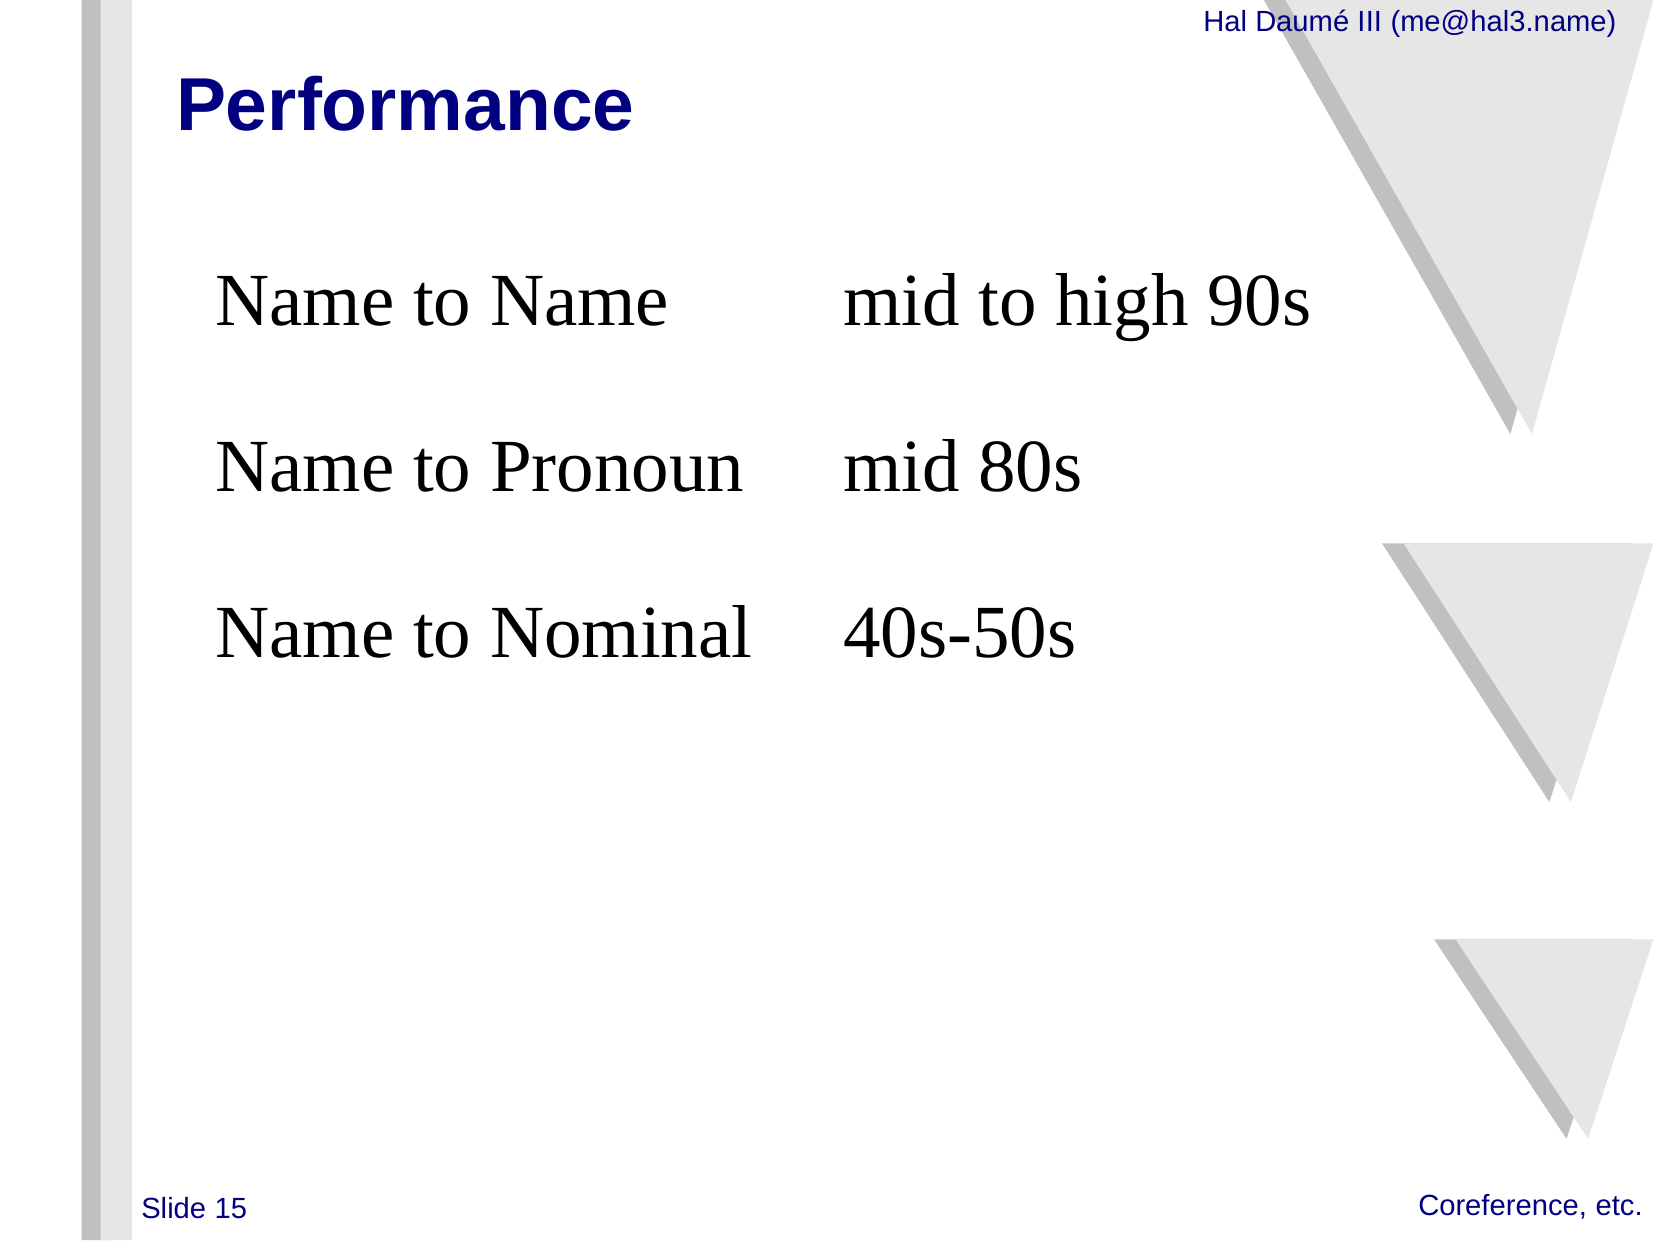

# Performance
Name to Name	mid to high 90s
Name to Pronoun	mid 80s
Name to Nominal	40s-50s